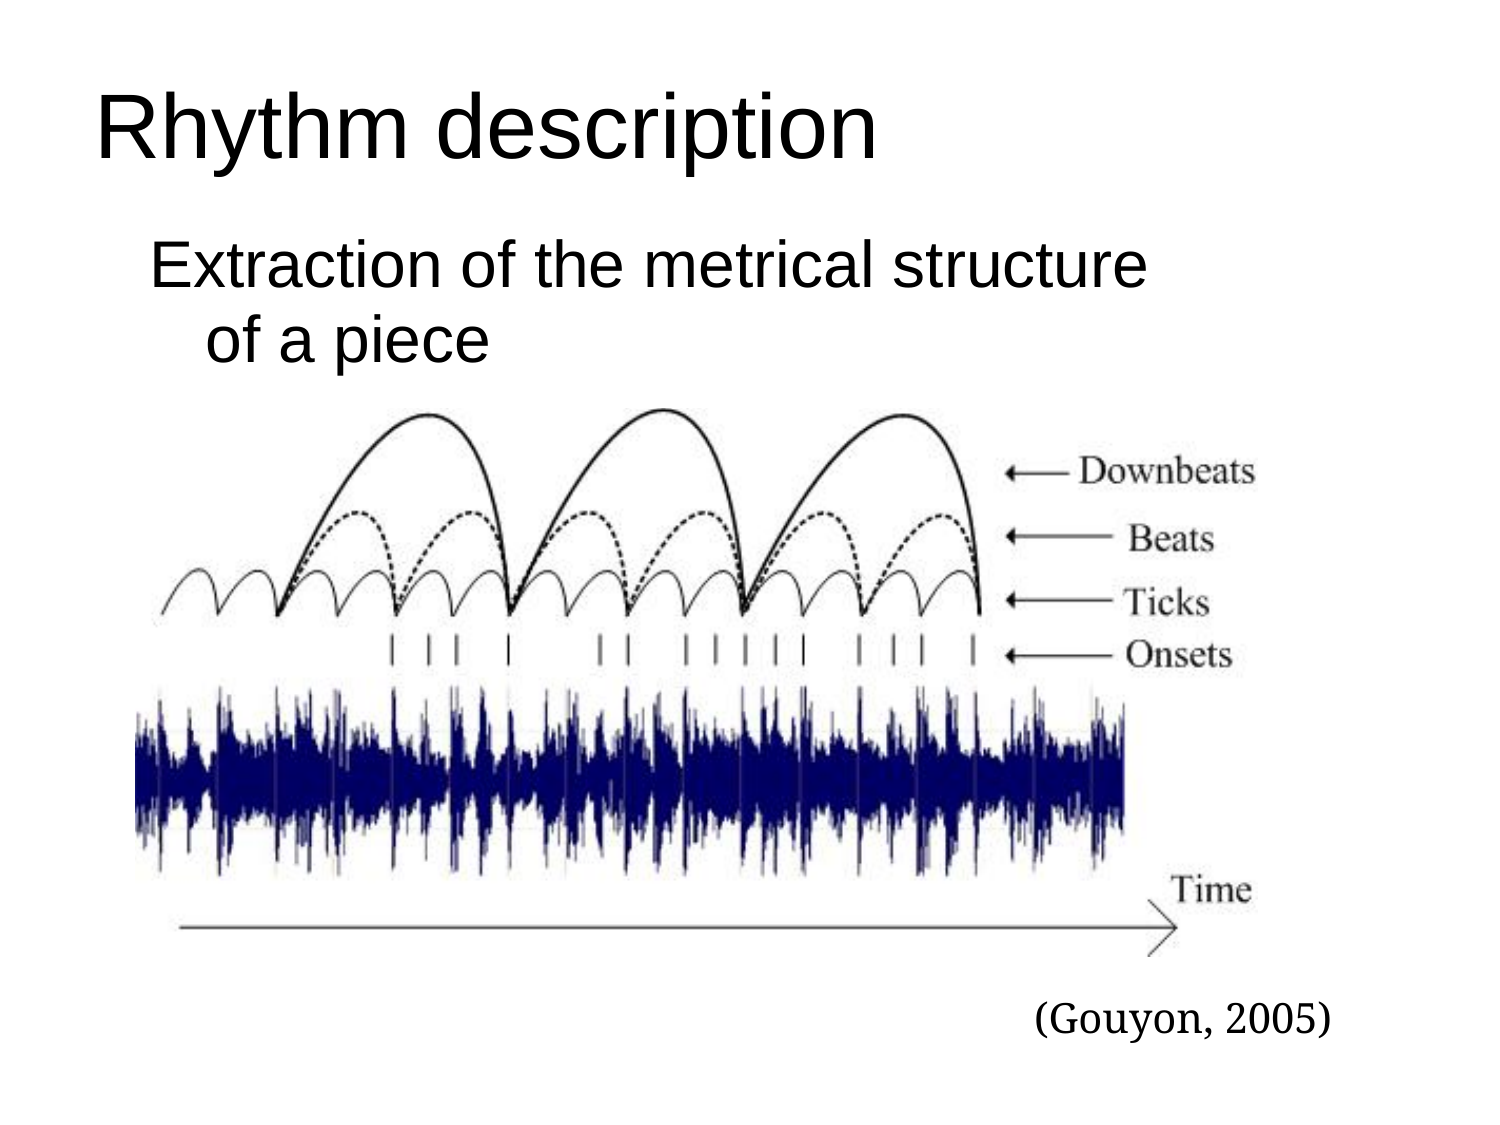

# Rhythm description
Extraction of the metrical structure of a piece
(Gouyon, 2005)